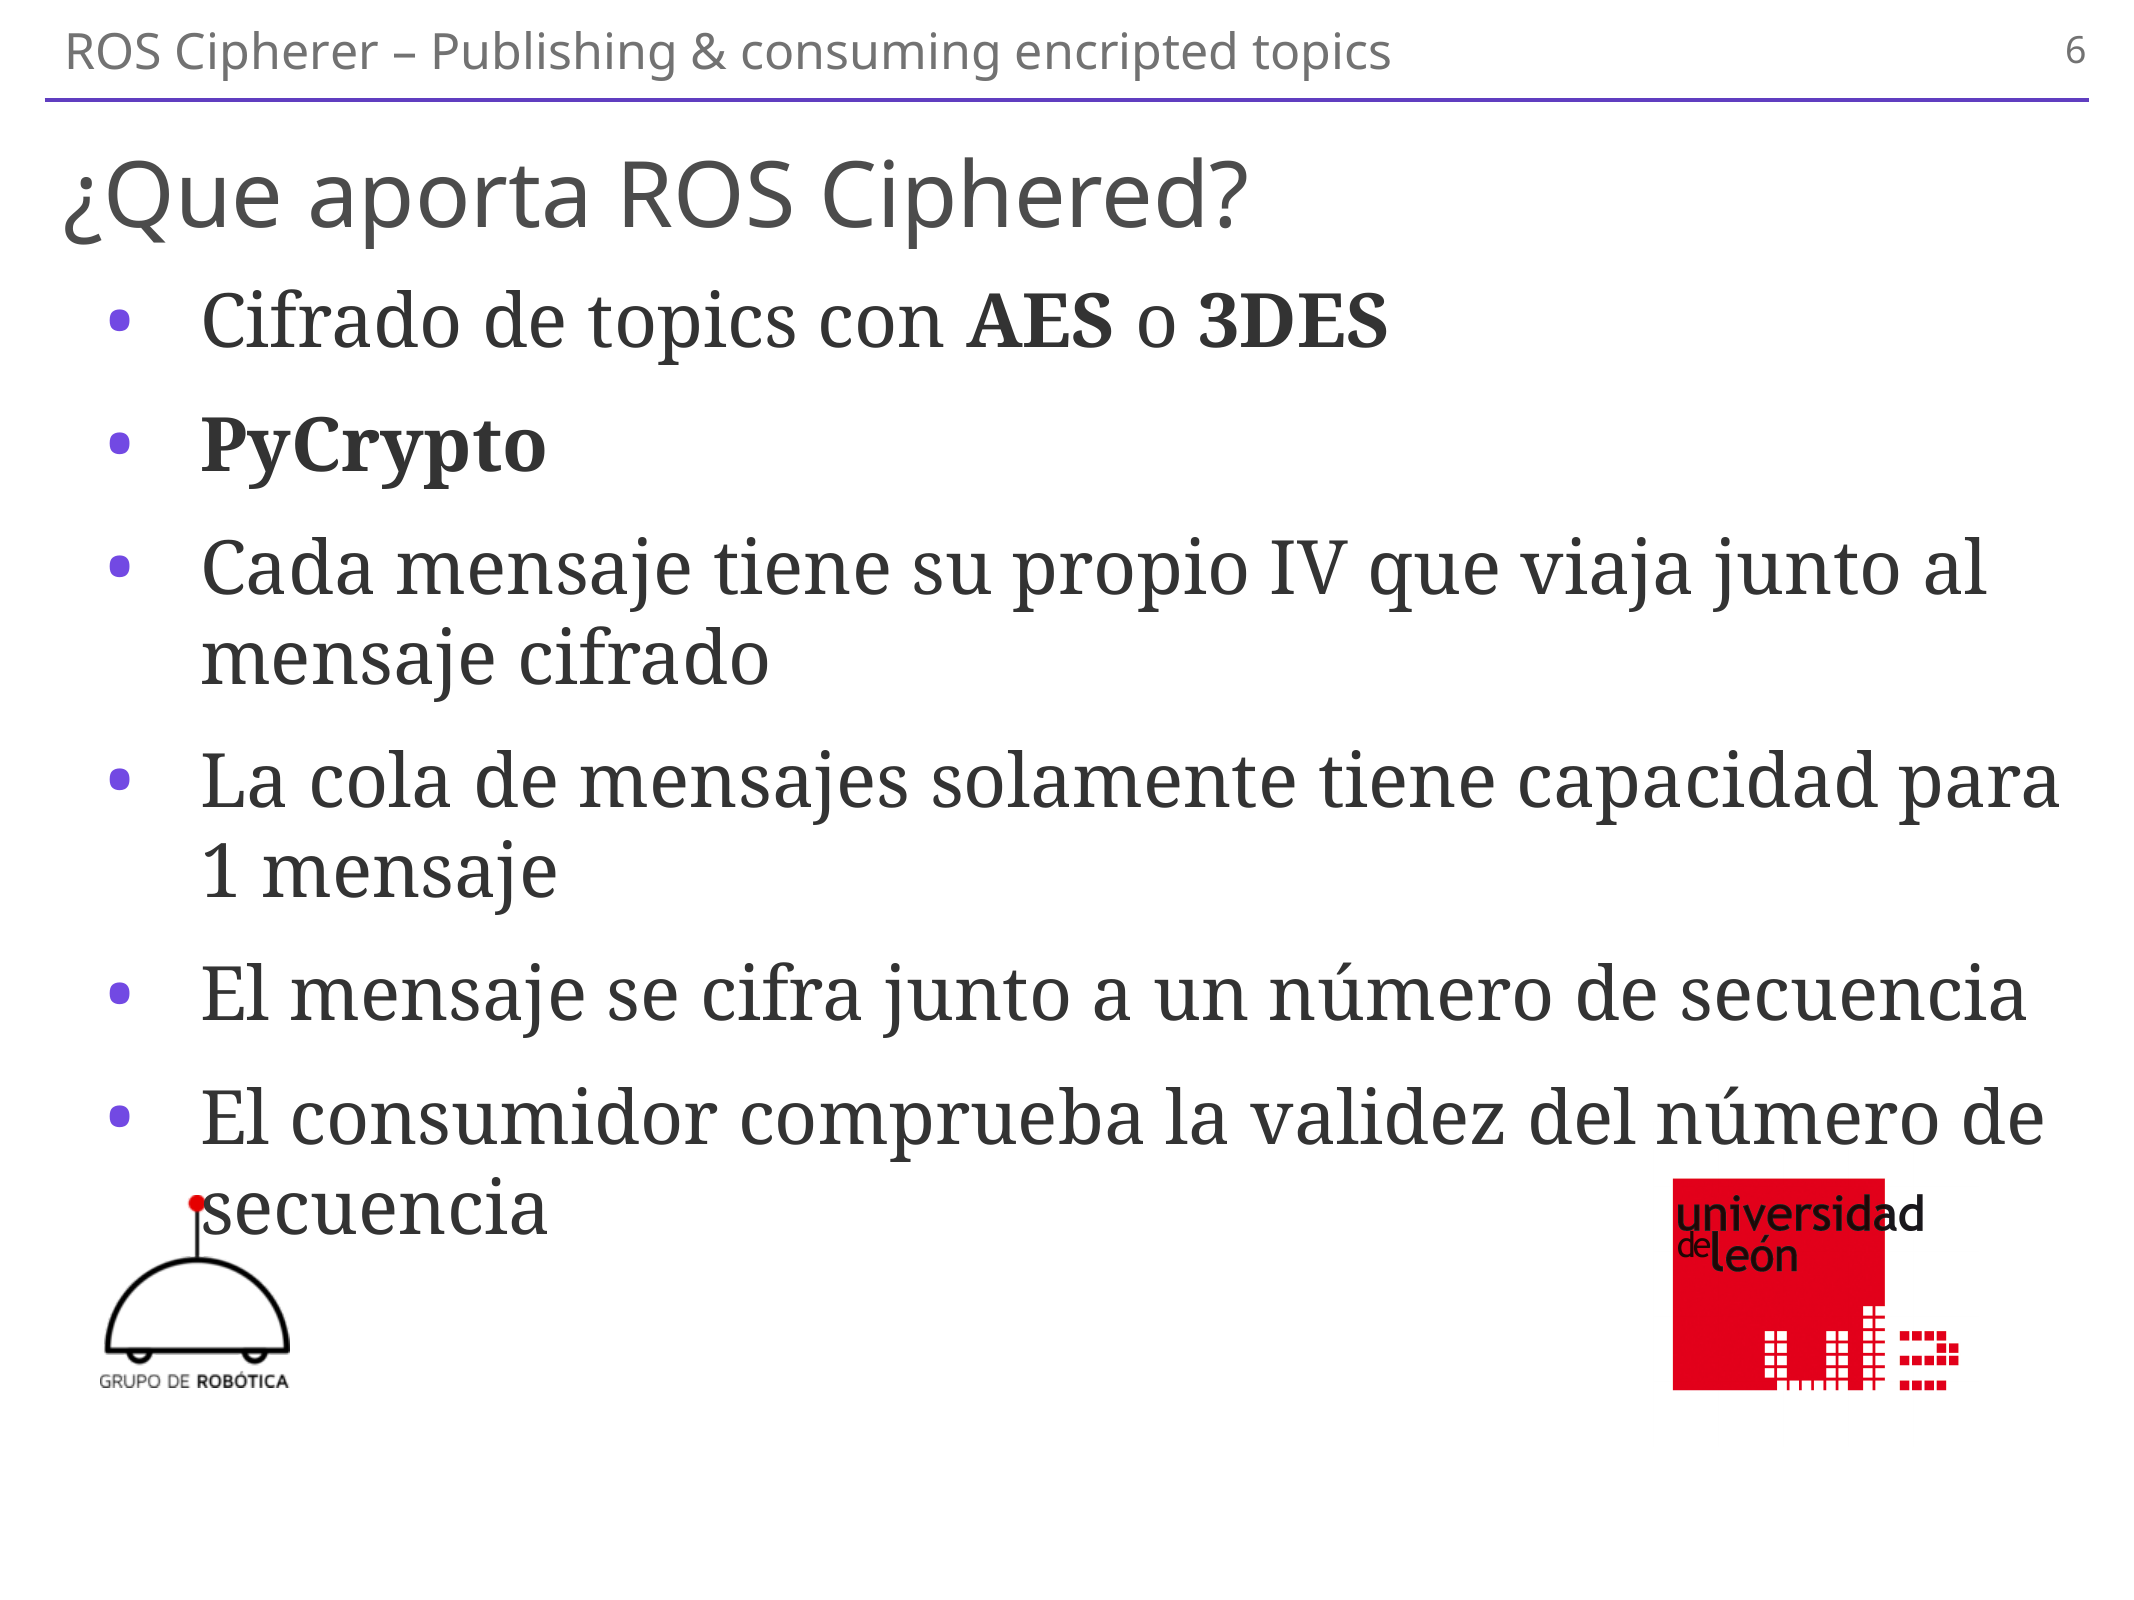

ROS Cipherer – Publishing & consuming encripted topics
6
# ¿Que aporta ROS Ciphered?
Cifrado de topics con AES o 3DES
PyCrypto
Cada mensaje tiene su propio IV que viaja junto al mensaje cifrado
La cola de mensajes solamente tiene capacidad para 1 mensaje
El mensaje se cifra junto a un número de secuencia
El consumidor comprueba la validez del número de secuencia